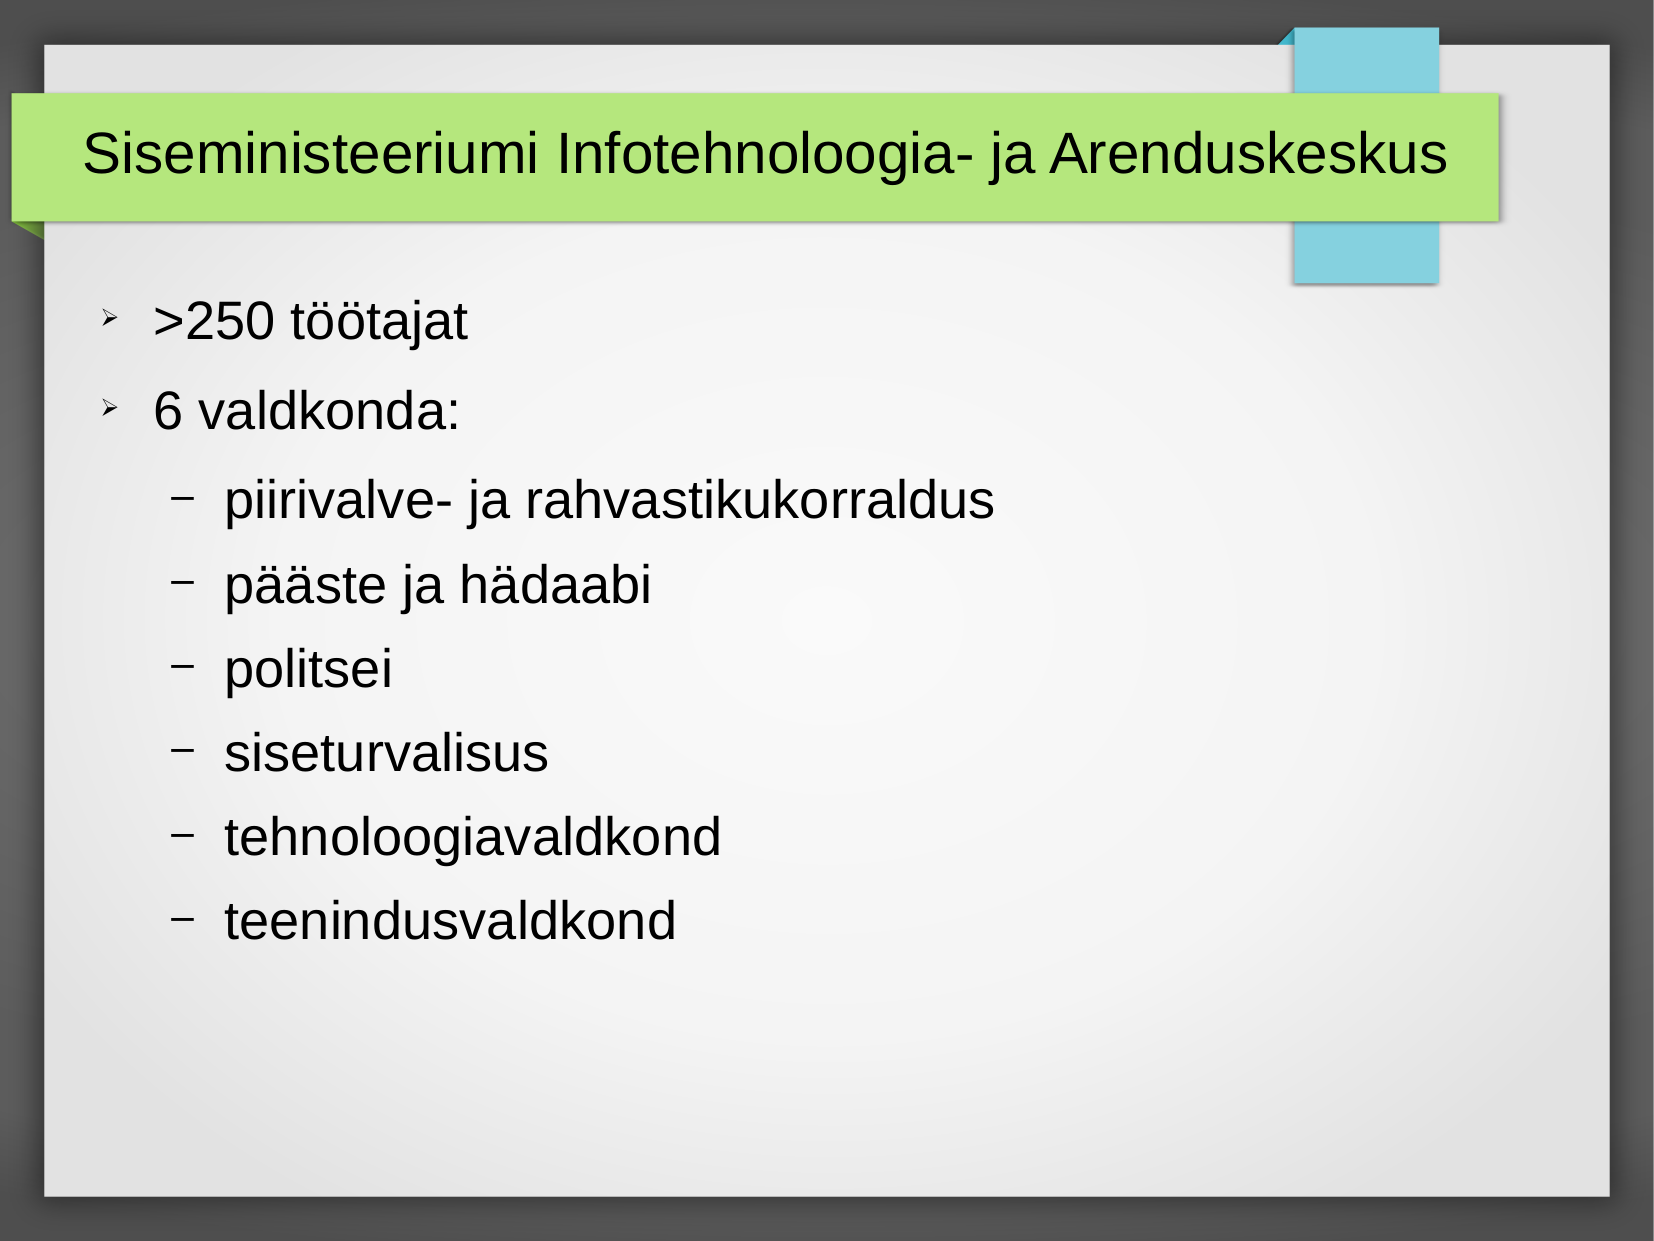

# Siseministeeriumi Infotehnoloogia- ja Arenduskeskus
>250 töötajat
6 valdkonda:
piirivalve- ja rahvastikukorraldus
pääste ja hädaabi
politsei
siseturvalisus
tehnoloogiavaldkond
teenindusvaldkond